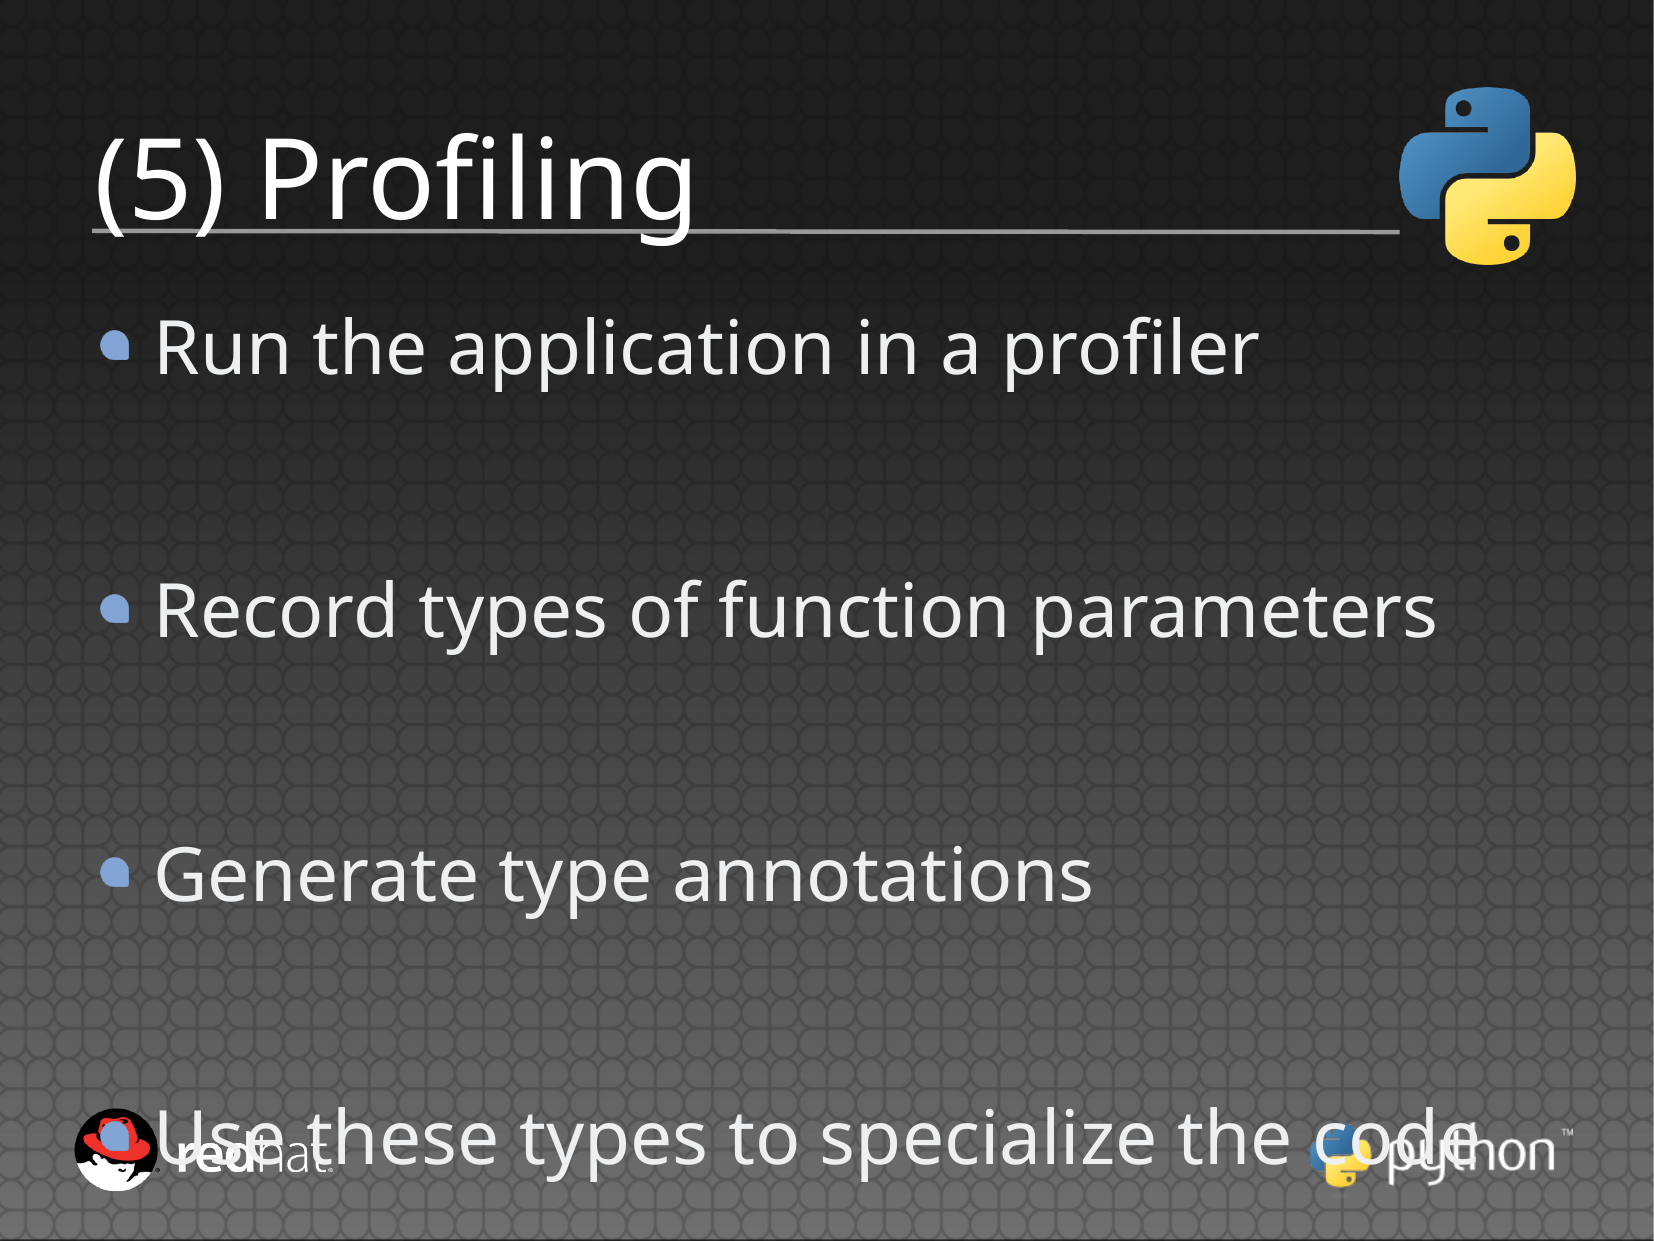

(5) Profiling
# Run the application in a profiler
Record types of function parameters
Generate type annotations
Use these types to specialize the code